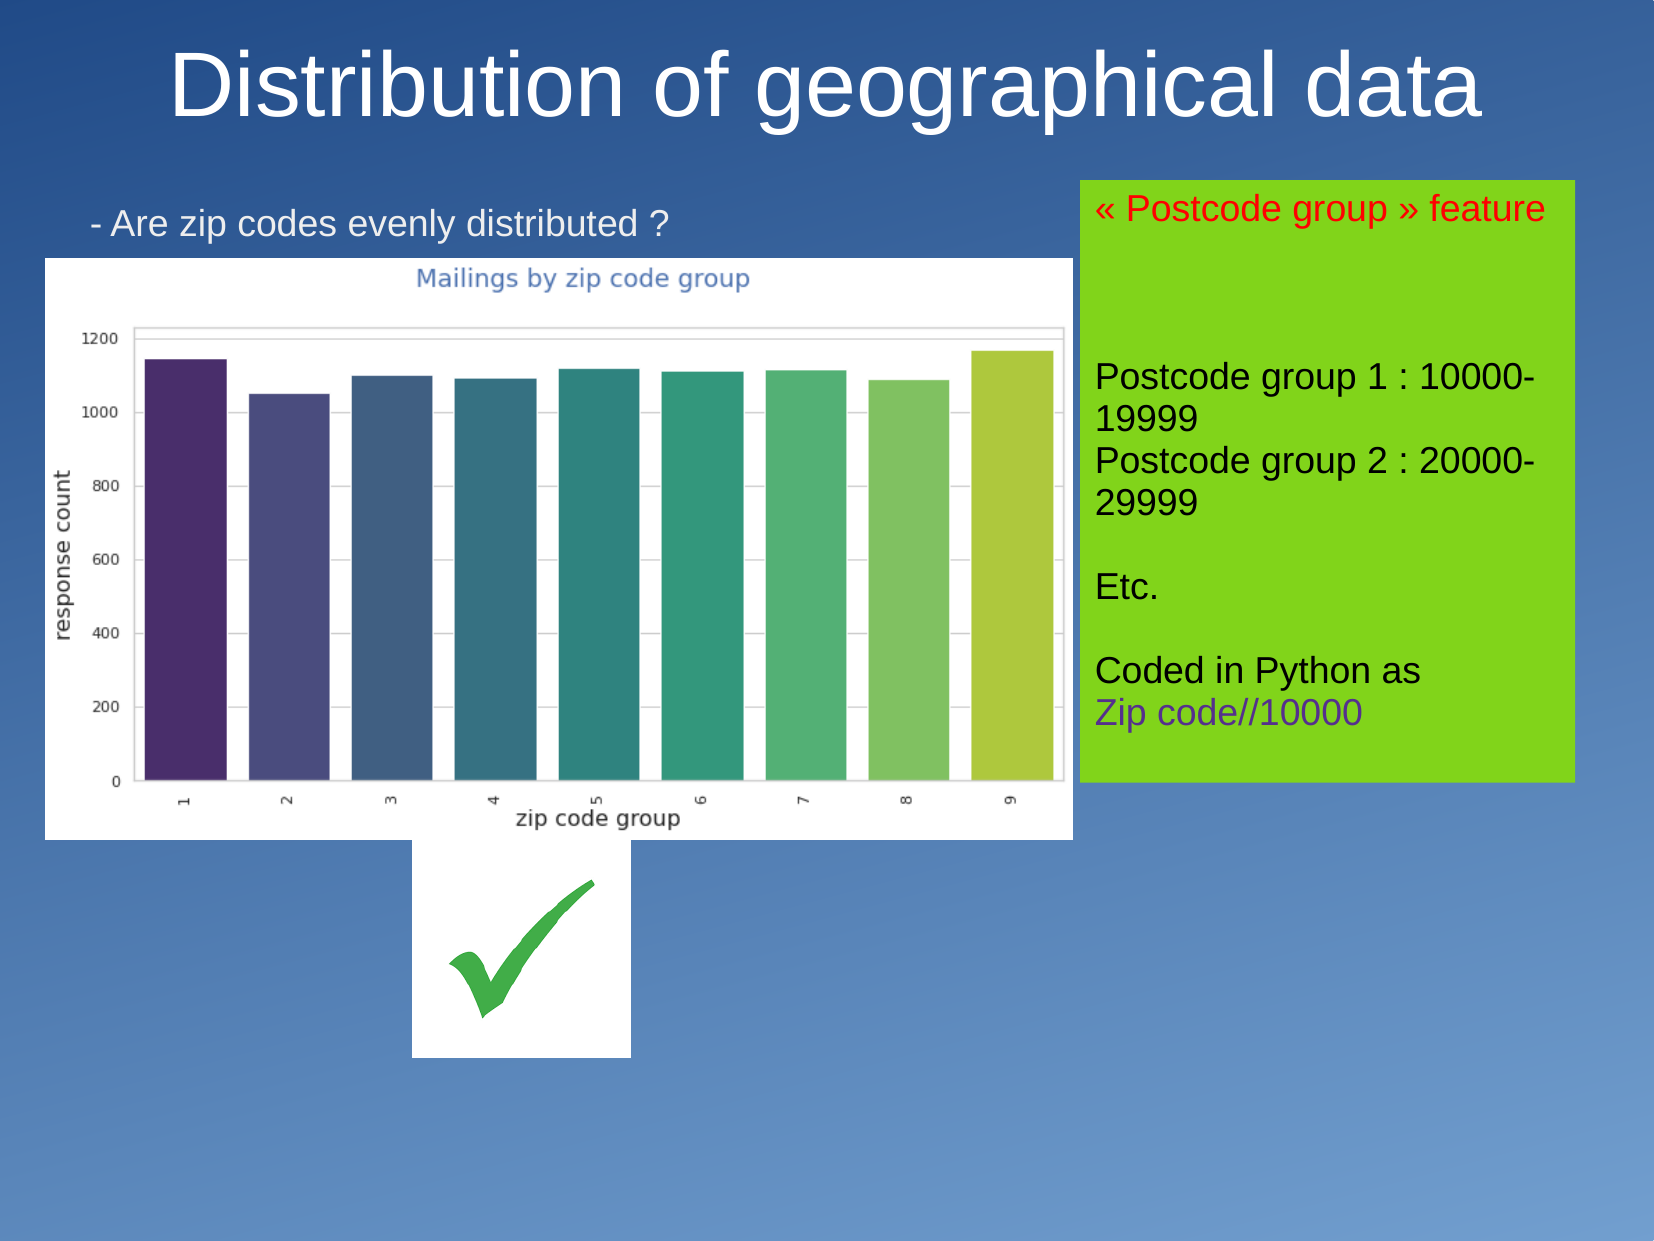

# Distribution of geographical data
« Postcode group » feature
Postcode group 1 : 10000- 19999
Postcode group 2 : 20000- 29999
Etc.
Coded in Python as
Zip code//10000
- Are zip codes evenly distributed ?